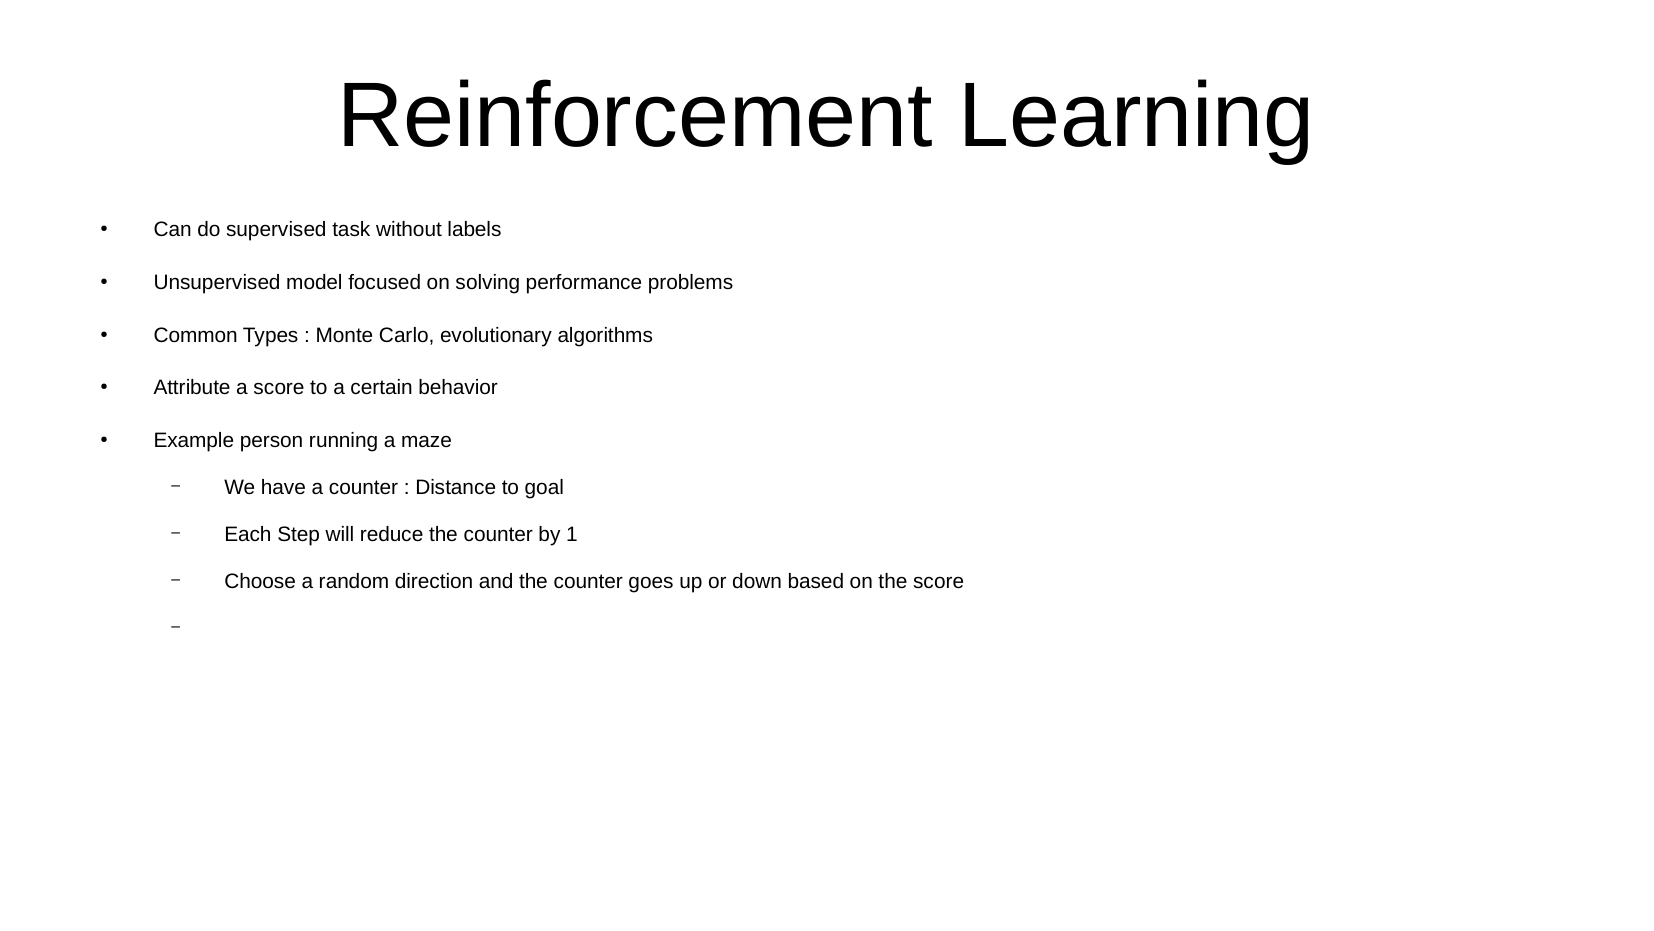

# Reinforcement Learning
Can do supervised task without labels
Unsupervised model focused on solving performance problems
Common Types : Monte Carlo, evolutionary algorithms
Attribute a score to a certain behavior
Example person running a maze
We have a counter : Distance to goal
Each Step will reduce the counter by 1
Choose a random direction and the counter goes up or down based on the score